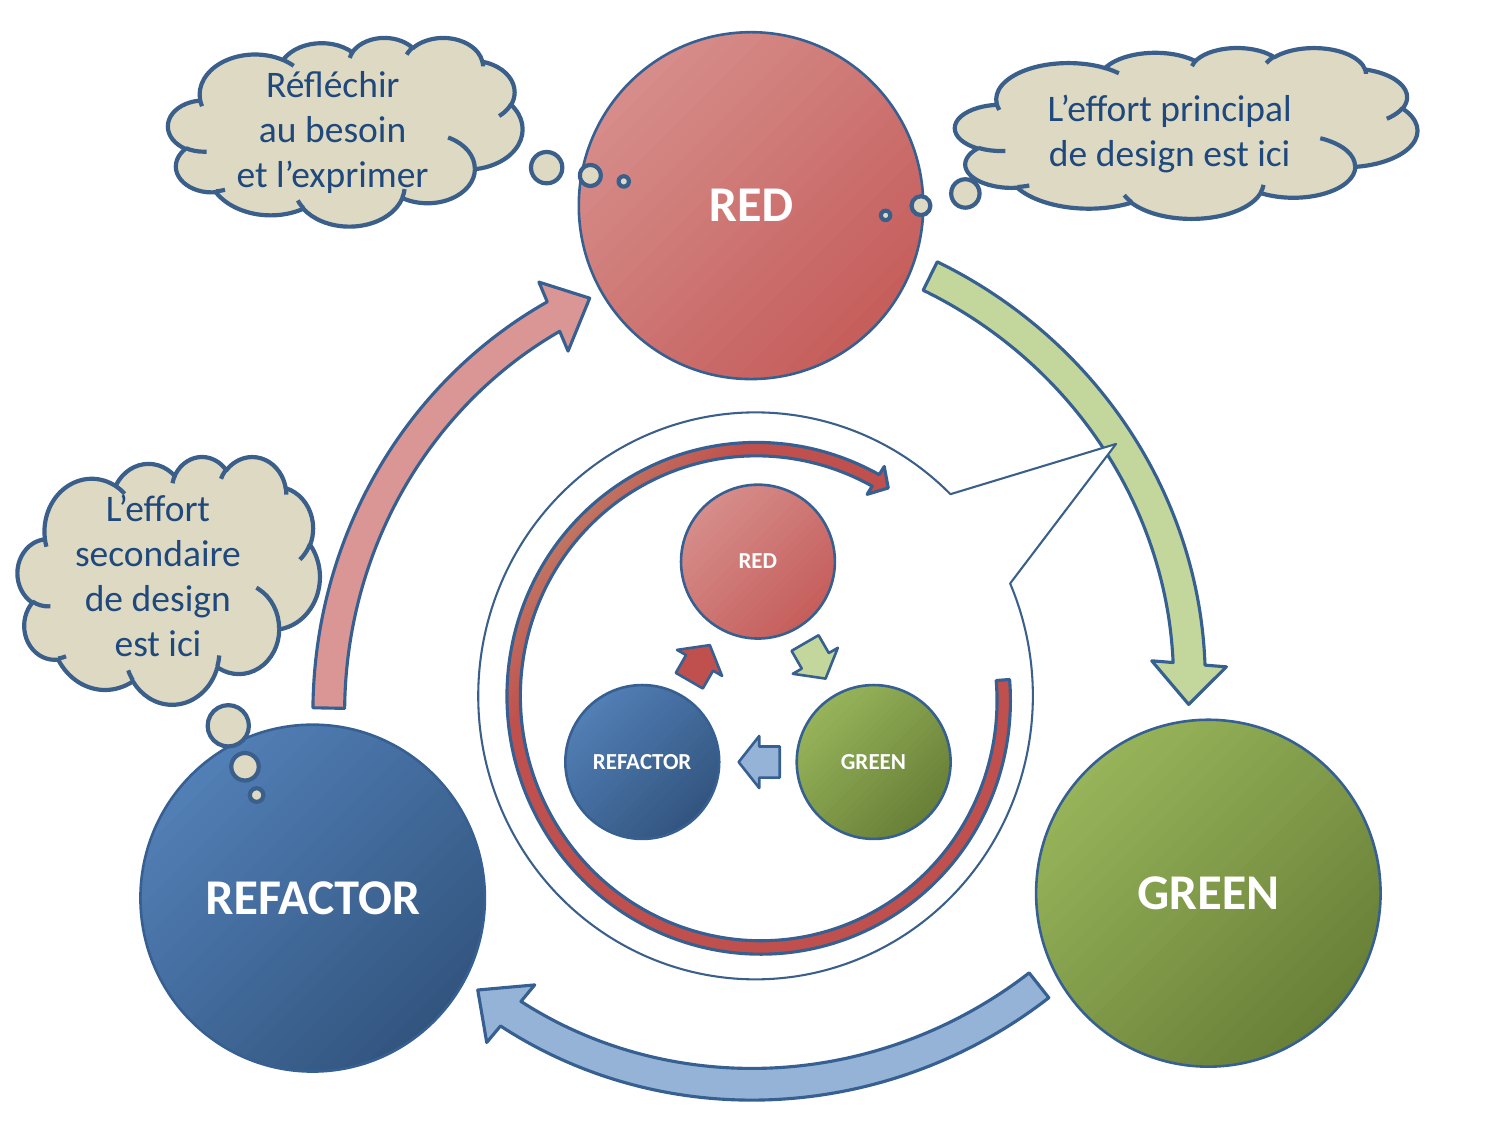

RED
GREEN
REFACTOR
Réfléchir
au besoin
et l’exprimer
L’effort principal de design est ici
L’effort secondaire de design est ici
RED
REFACTOR
GREEN